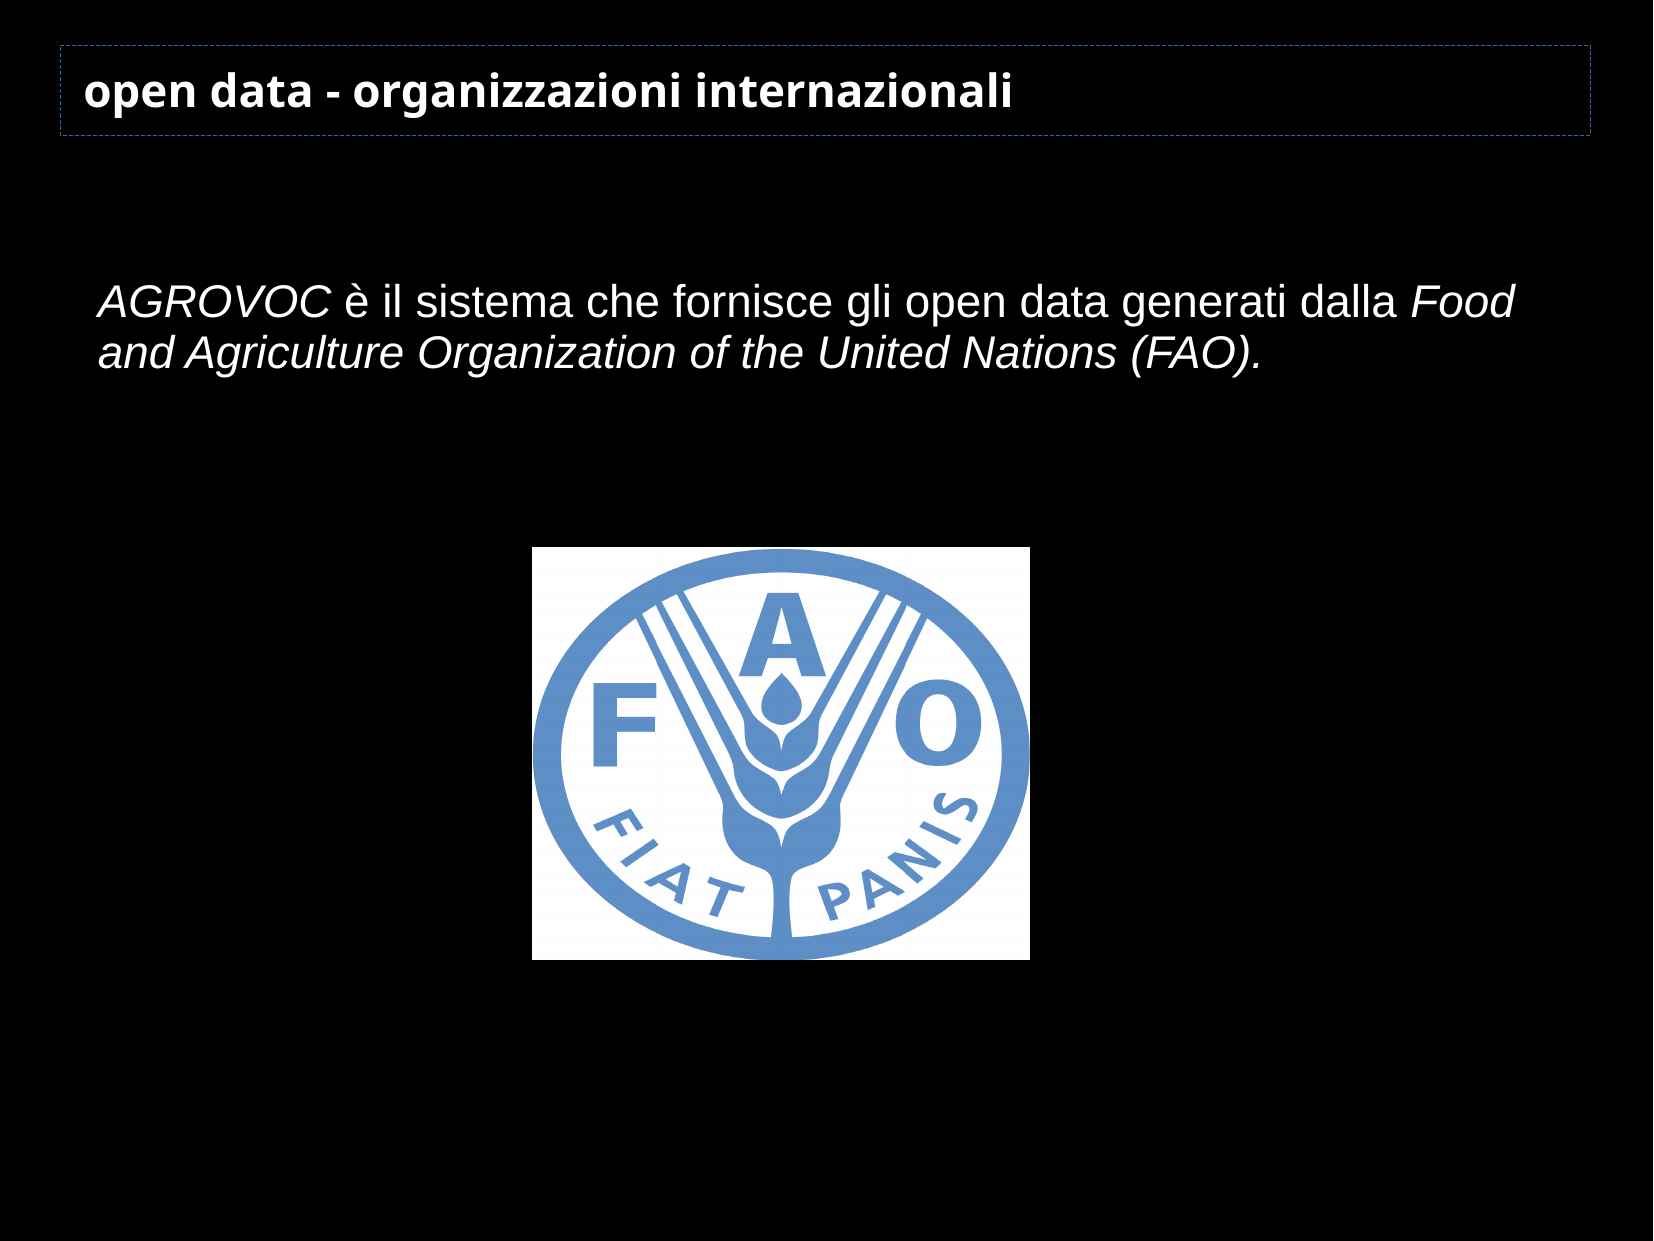

# open data - organizzazioni internazionali
AGROVOC è il sistema che fornisce gli open data generati dalla Food and Agriculture Organization of the United Nations (FAO).